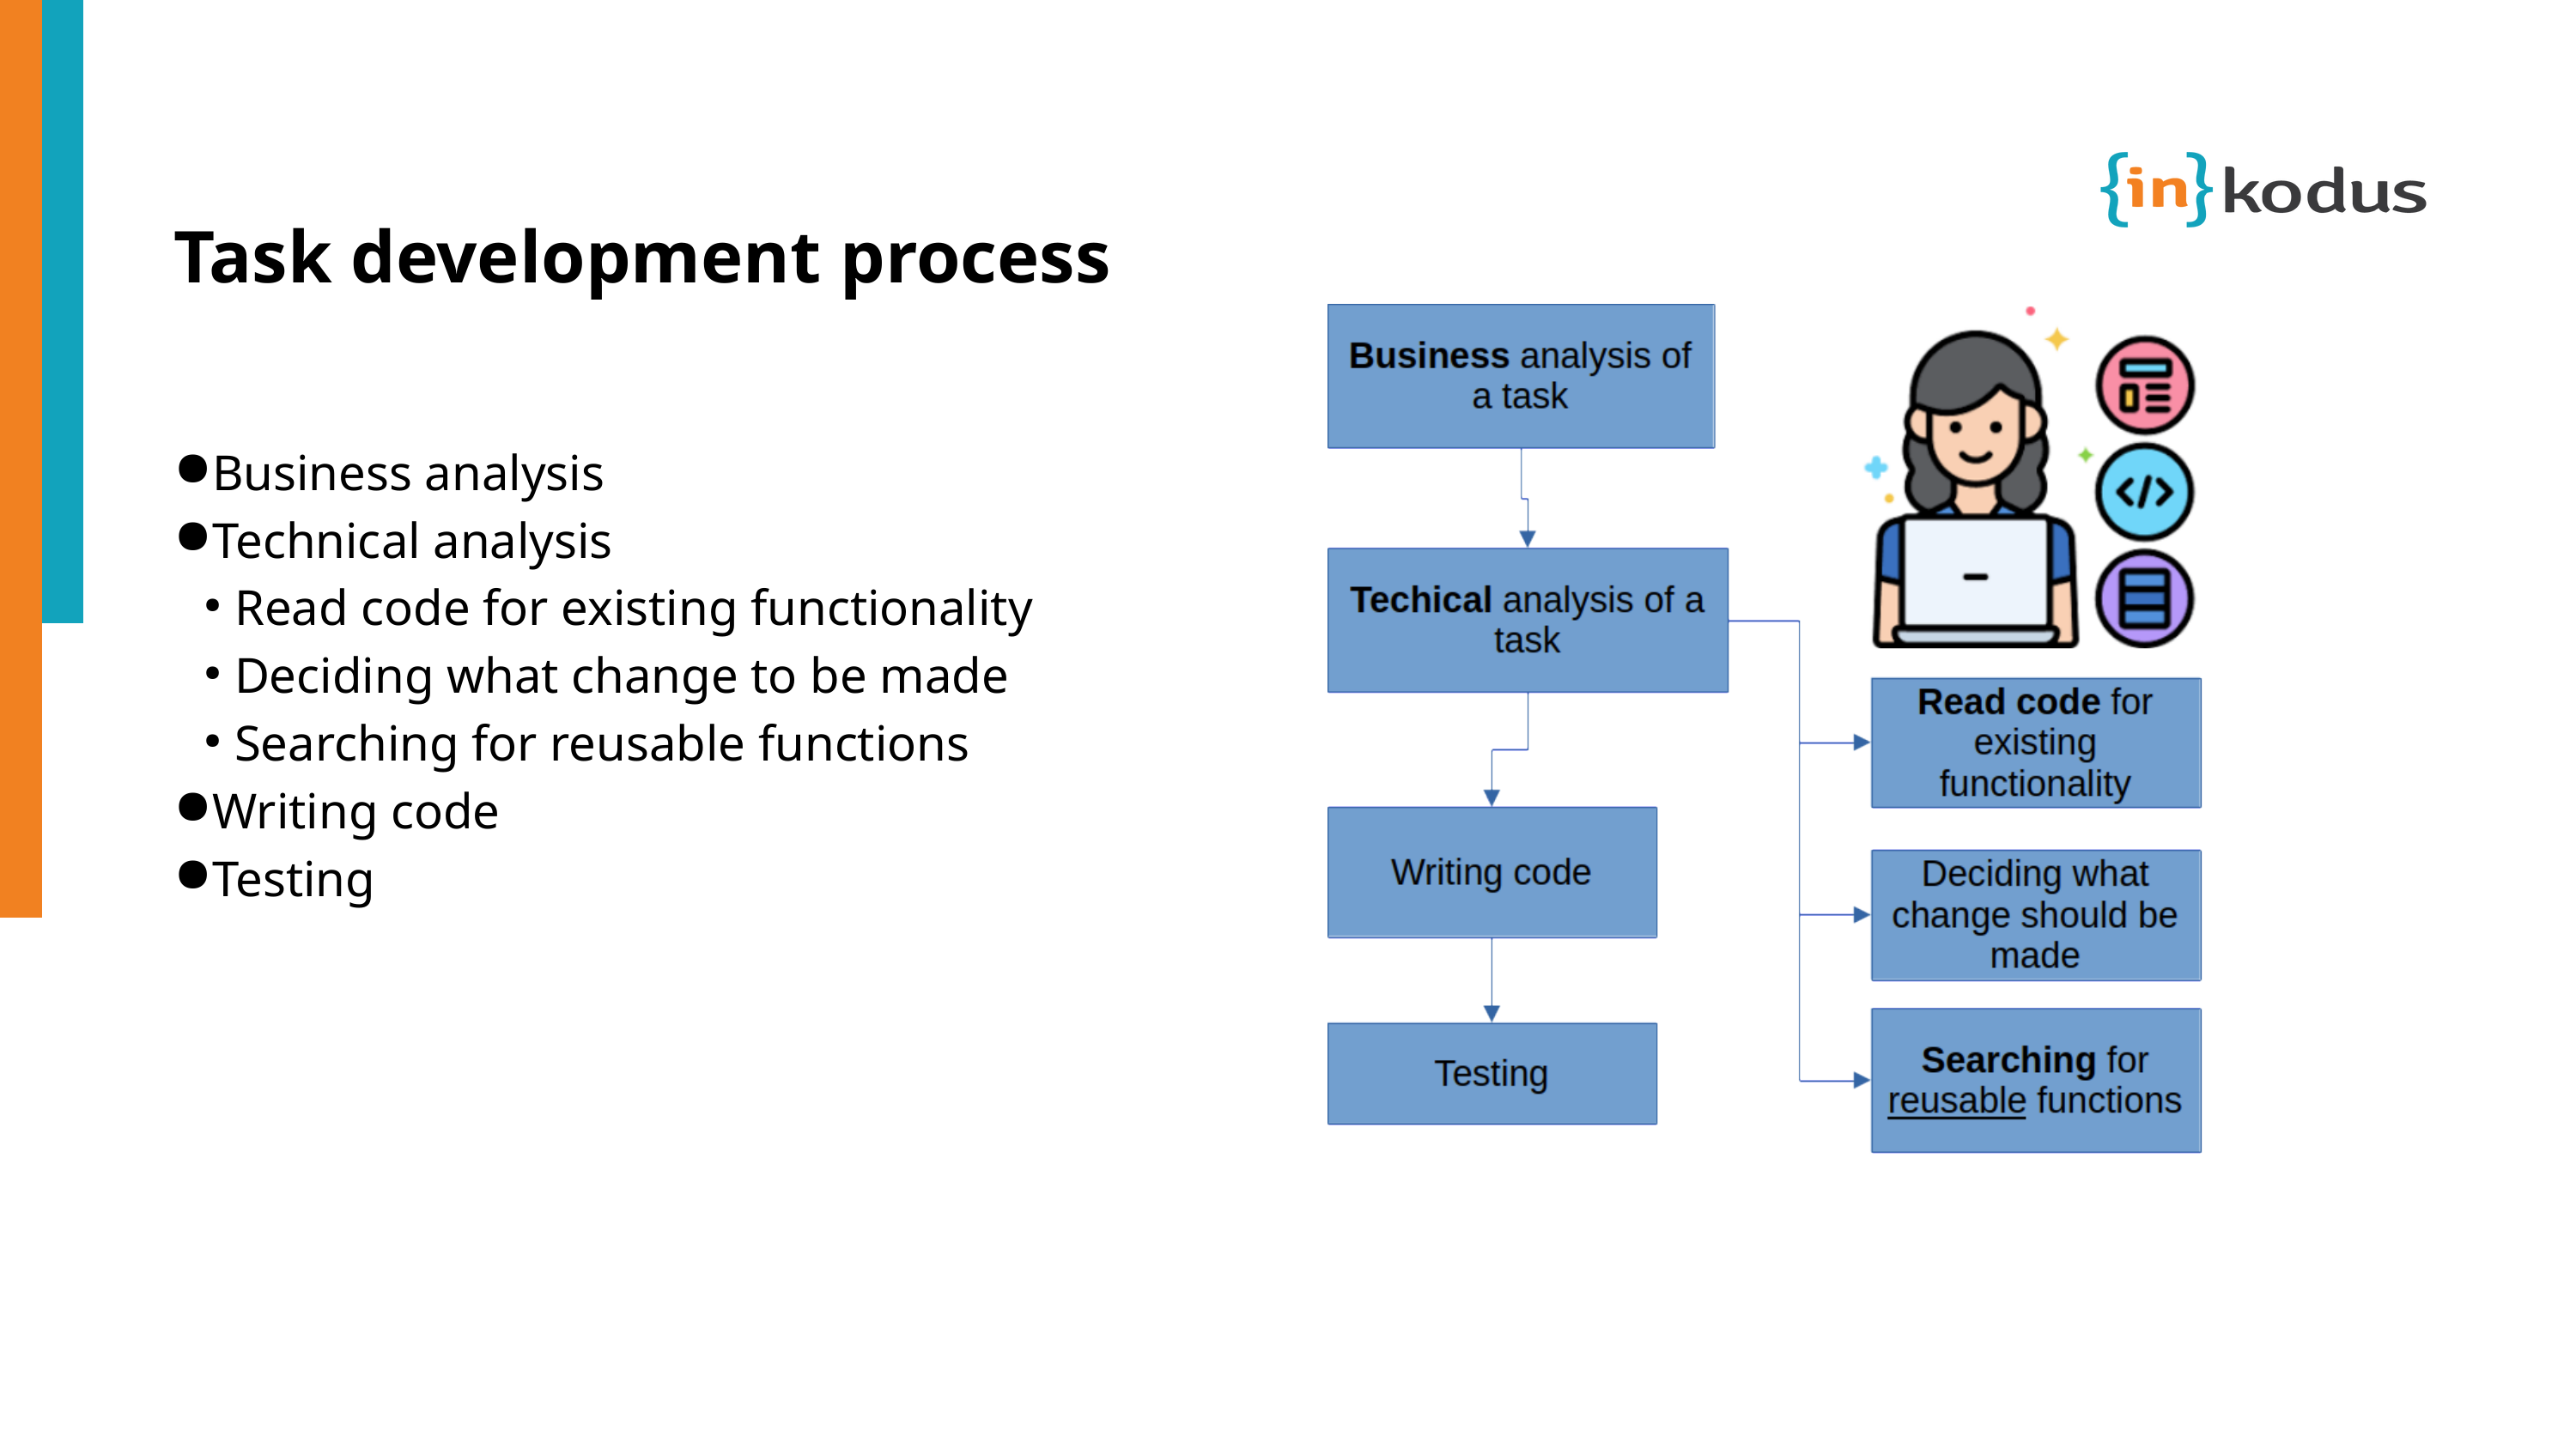

Task development process
Business analysis
Technical analysis
Read code for existing functionality
Deciding what change to be made
Searching for reusable functions
Writing code
Testing